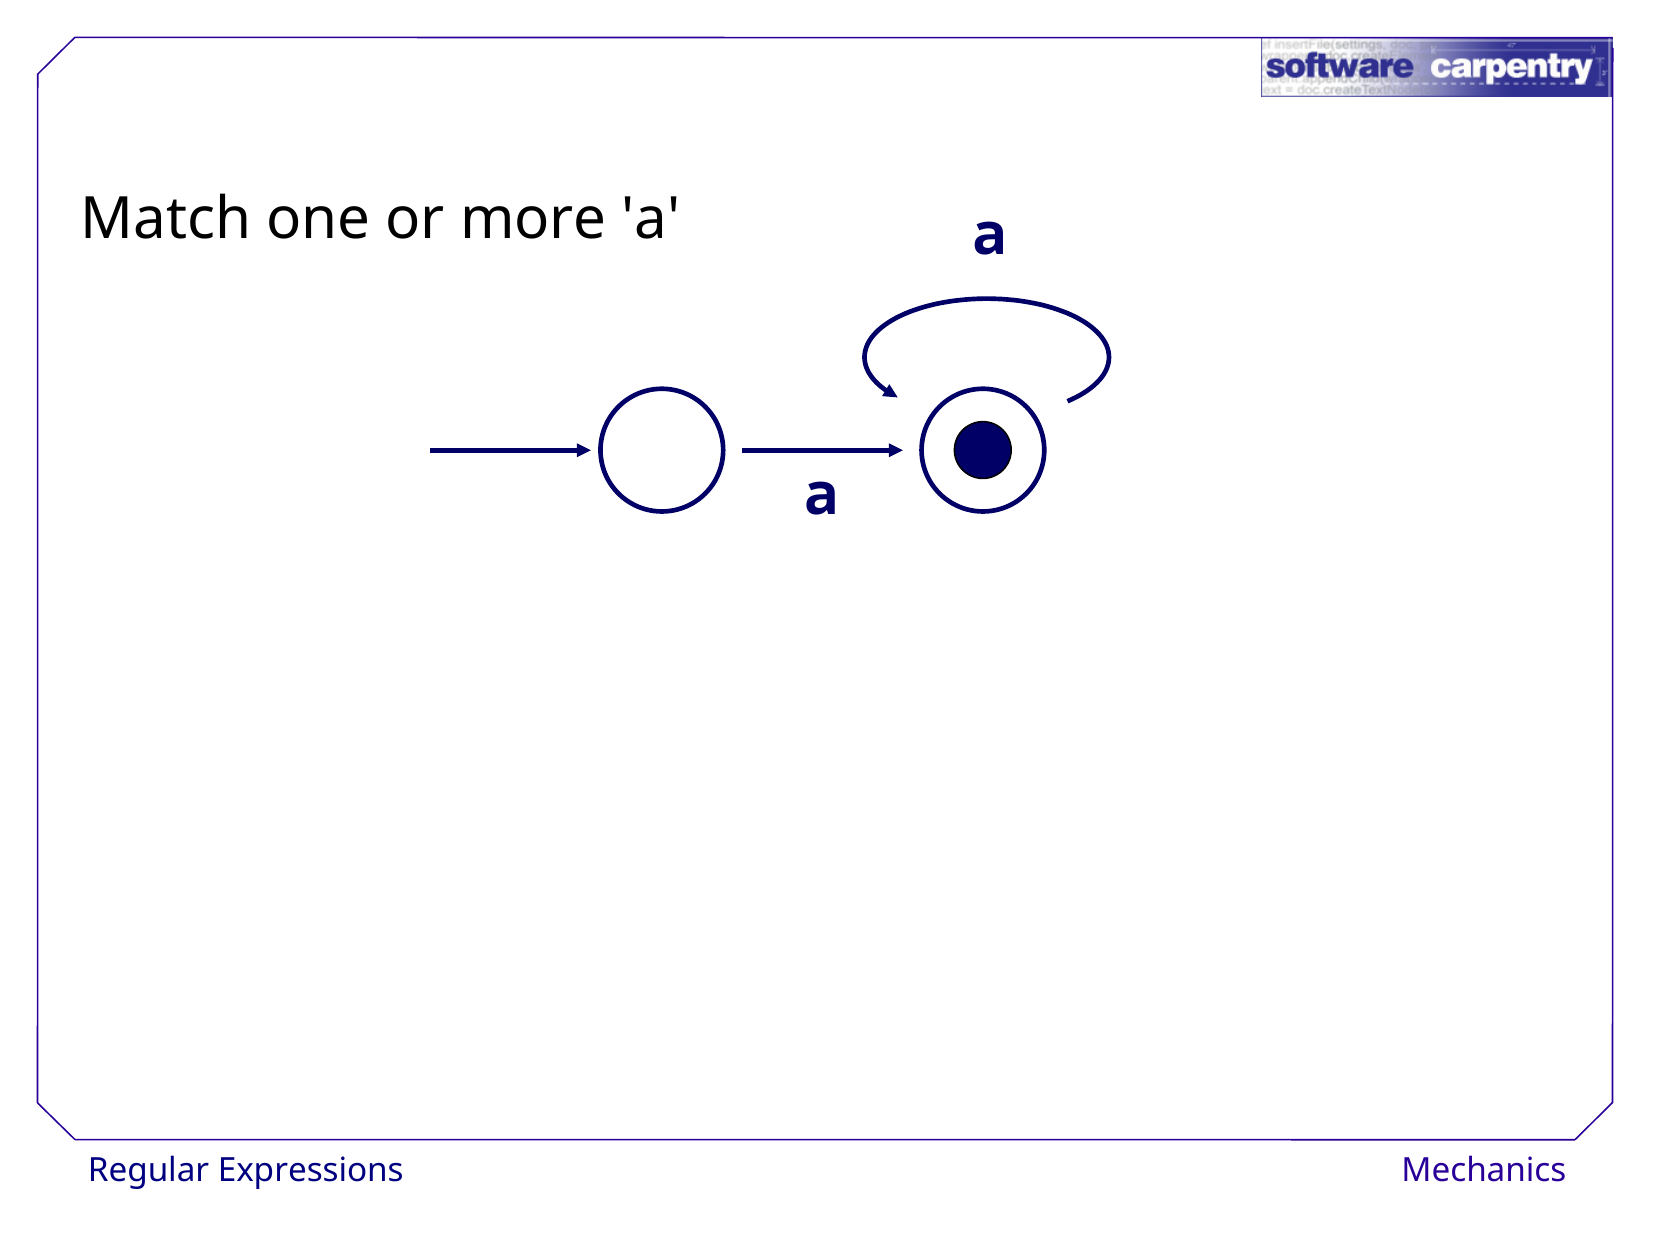

Match one or more 'a'
a
a